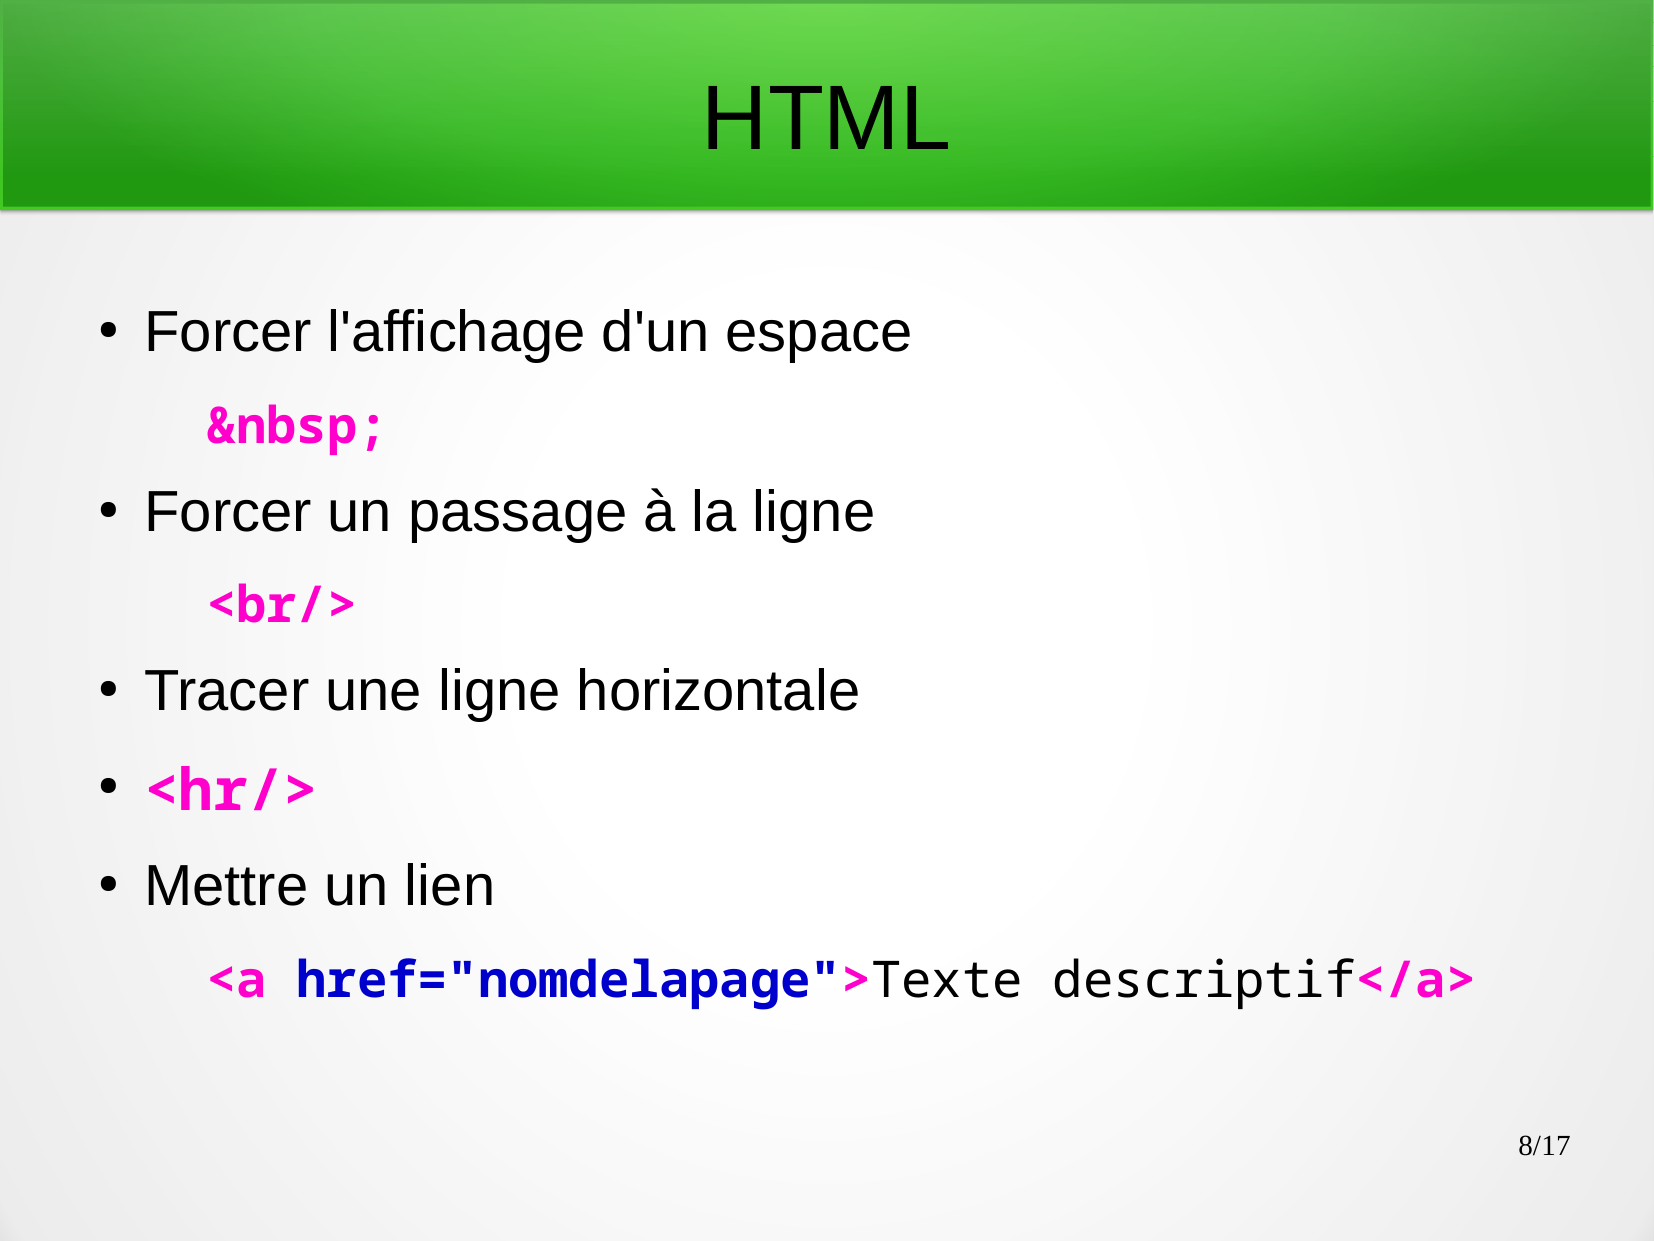

# HTML
Forcer l'affichage d'un espace
&nbsp;
Forcer un passage à la ligne
<br/>
Tracer une ligne horizontale
<hr/>
Mettre un lien
<a href="nomdelapage">Texte descriptif</a>
8